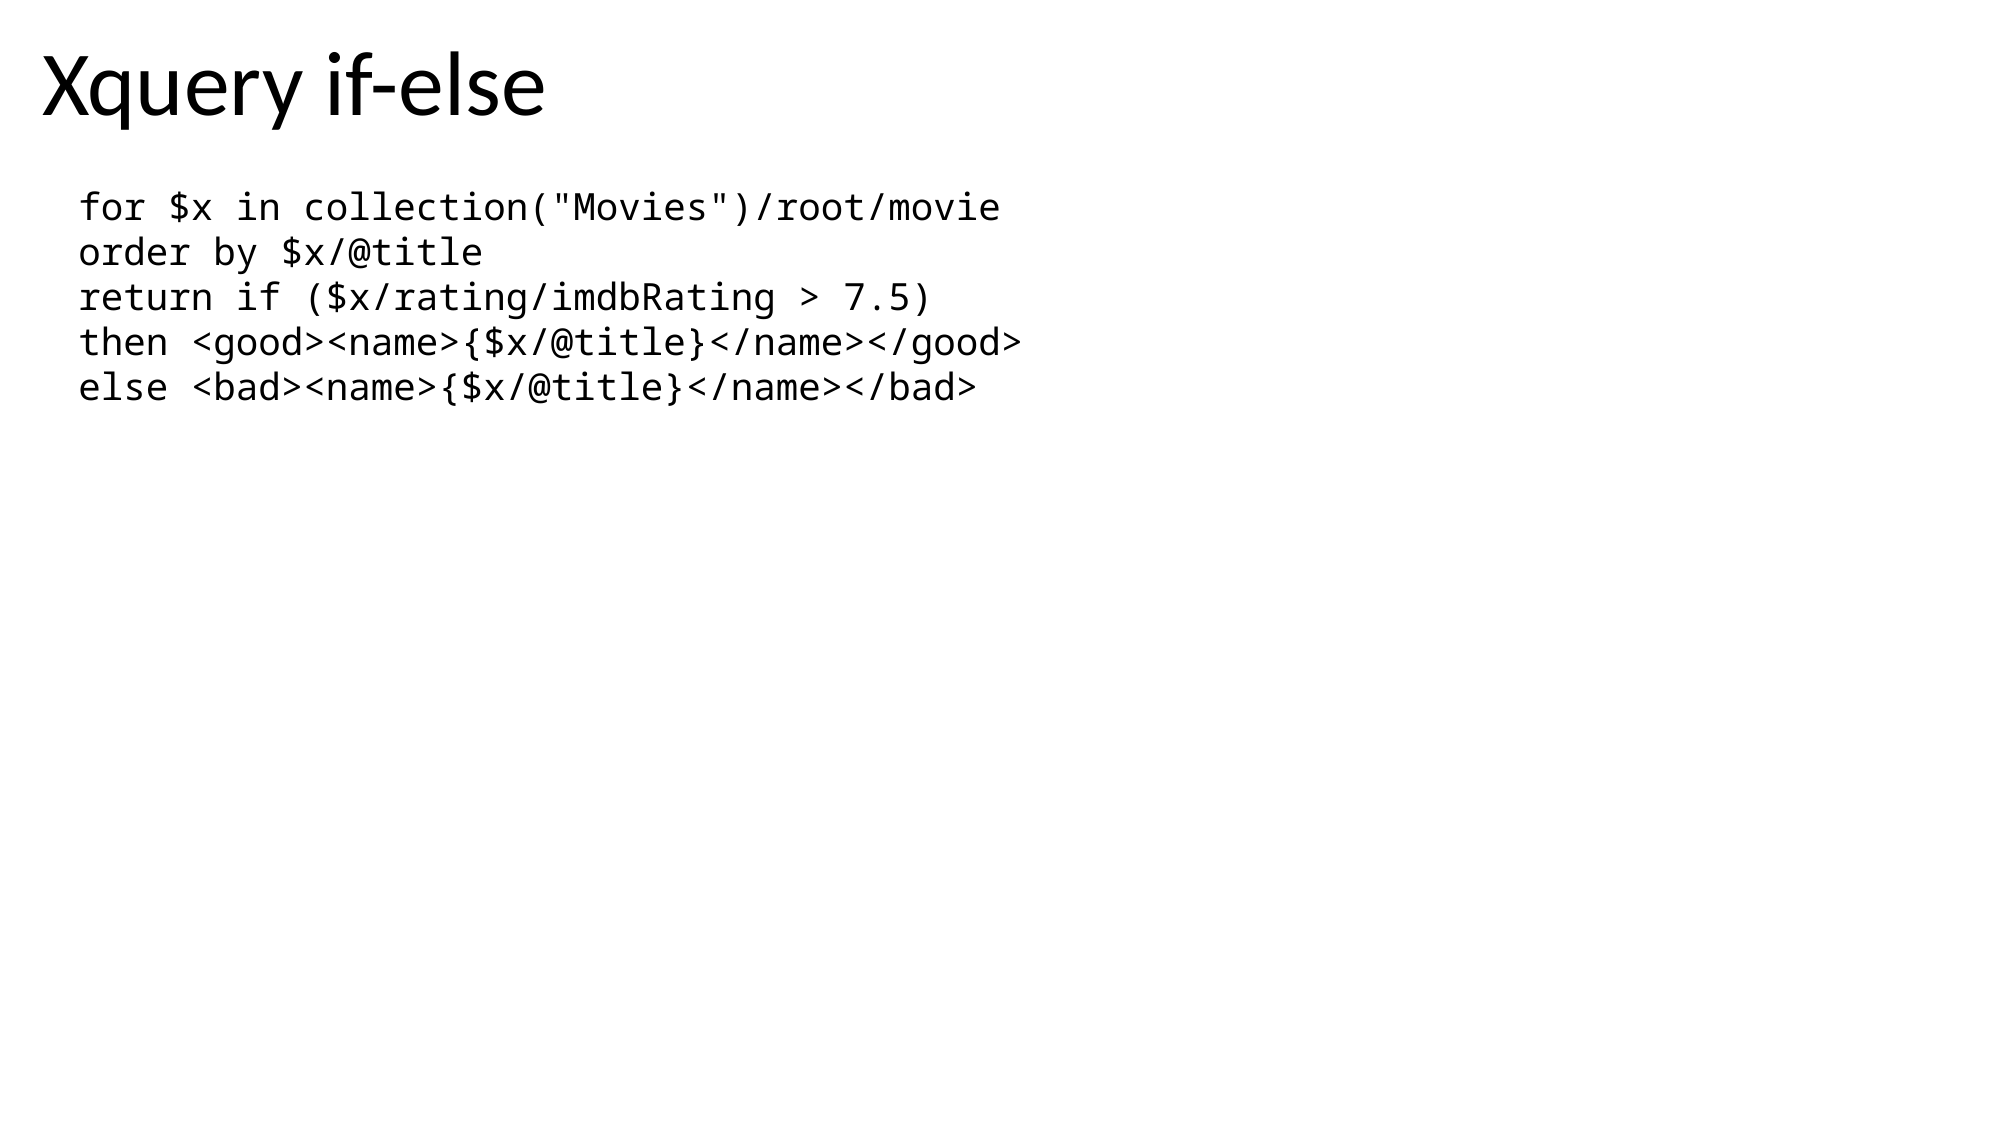

Xquery if-else
for $x in collection("Movies")/root/movie
order by $x/@title
return if ($x/rating/imdbRating > 7.5)
then <good><name>{$x/@title}</name></good>
else <bad><name>{$x/@title}</name></bad>